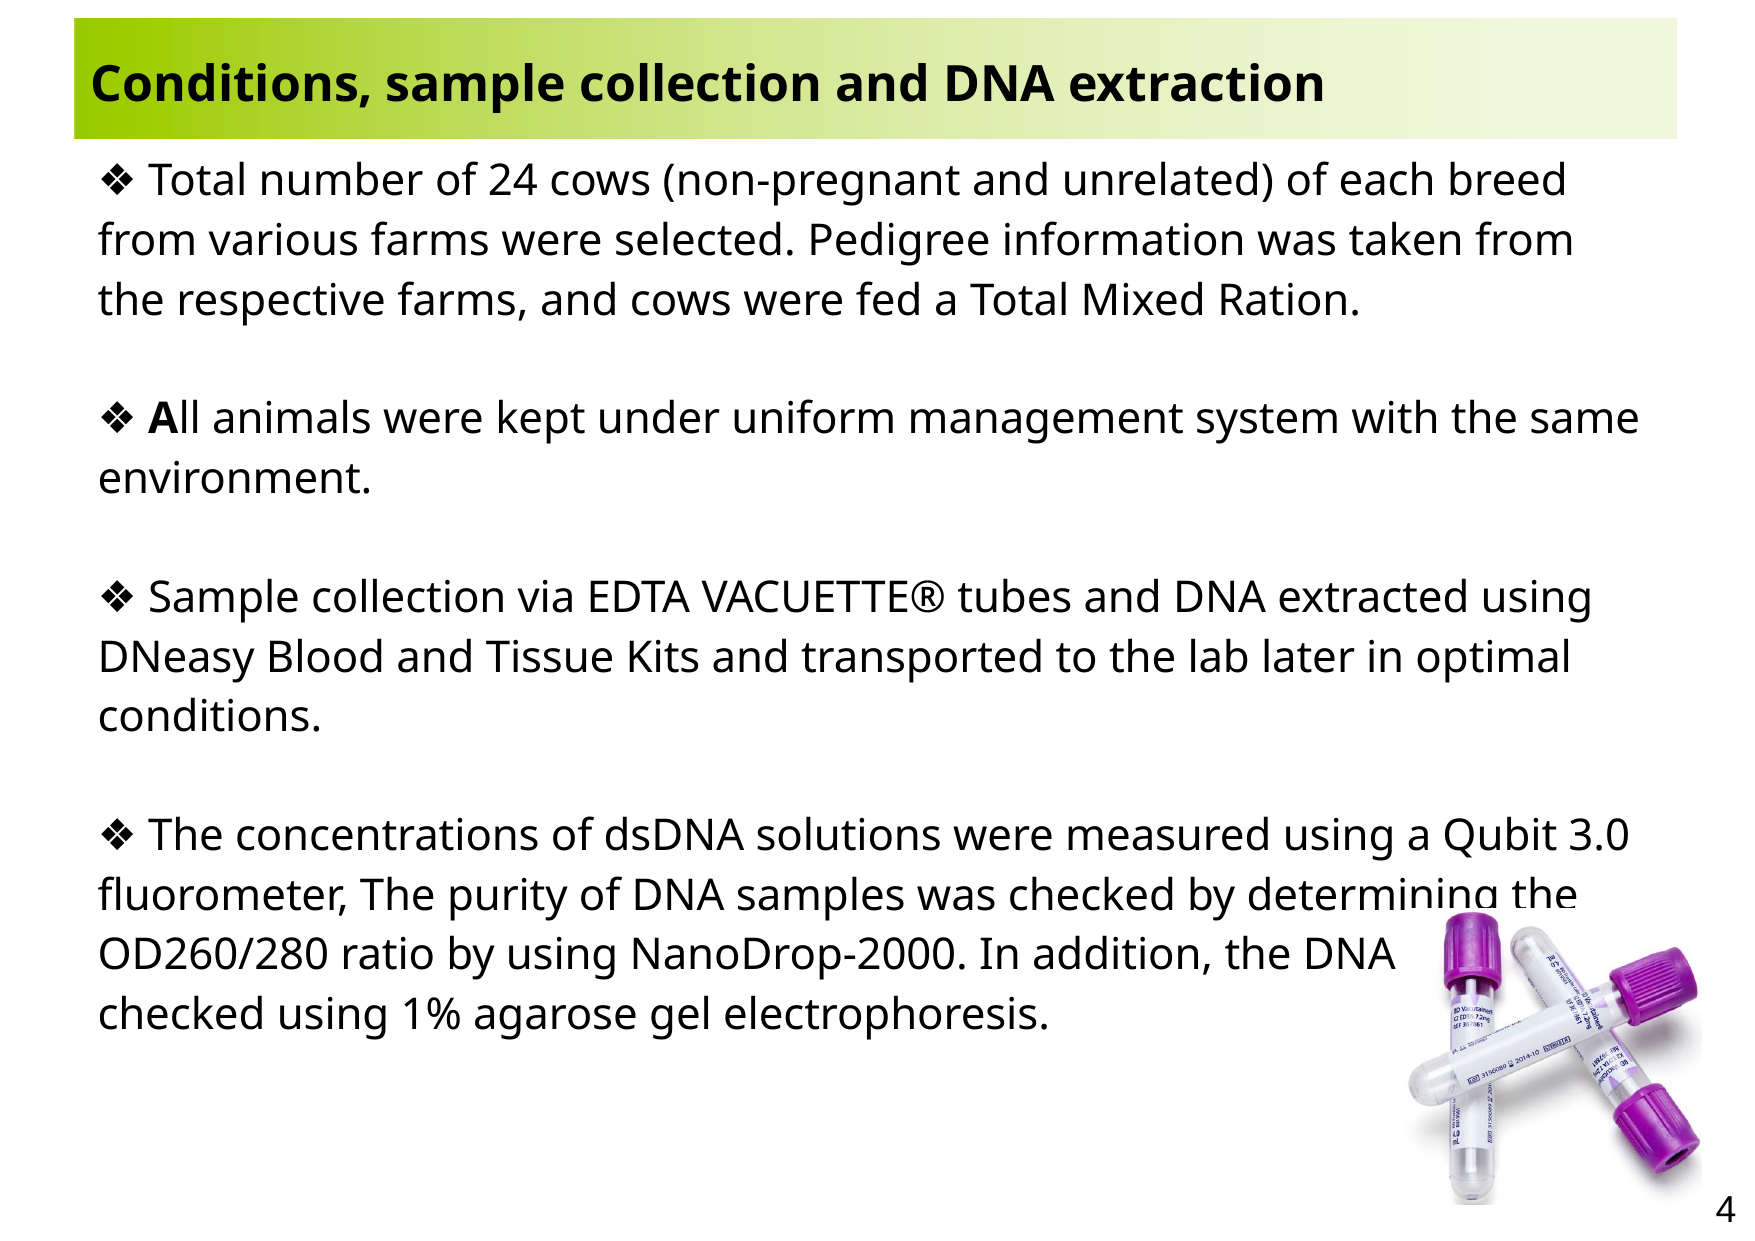

Conditions, sample collection and DNA extraction
❖ Total number of 24 cows (non-pregnant and unrelated) of each breed from various farms were selected. Pedigree information was taken from the respective farms, and cows were fed a Total Mixed Ration.
❖ All animals were kept under uniform management system with the same environment.
❖ Sample collection via EDTA VACUETTE® tubes and DNA extracted using DNeasy Blood and Tissue Kits and transported to the lab later in optimal conditions.
❖ The concentrations of dsDNA solutions were measured using a Qubit 3.0 fluorometer, The purity of DNA samples was checked by determining the OD260/280 ratio by using NanoDrop-2000. In addition, the DNA quality was checked using 1% agarose gel electrophoresis.
4